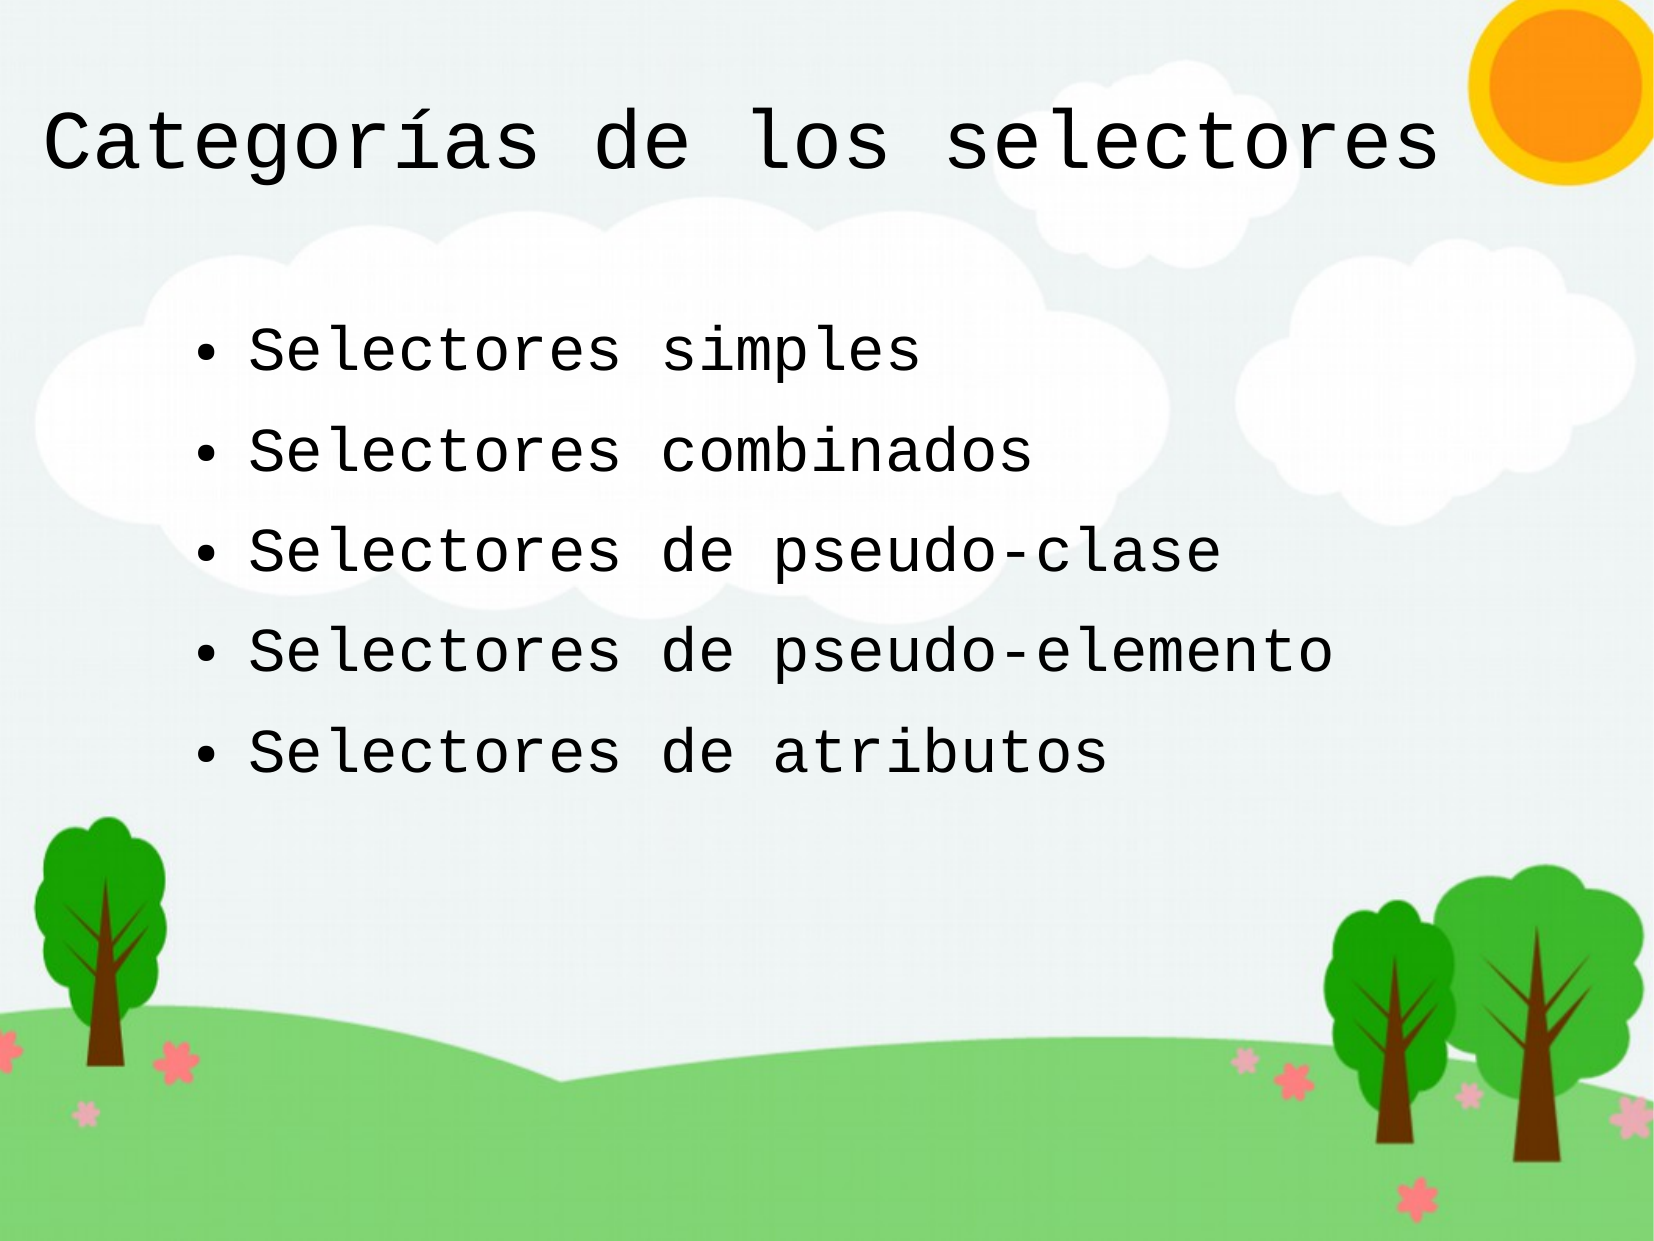

# Categorías de los selectores
Selectores simples
Selectores combinados
Selectores de pseudo-clase
Selectores de pseudo-elemento
Selectores de atributos